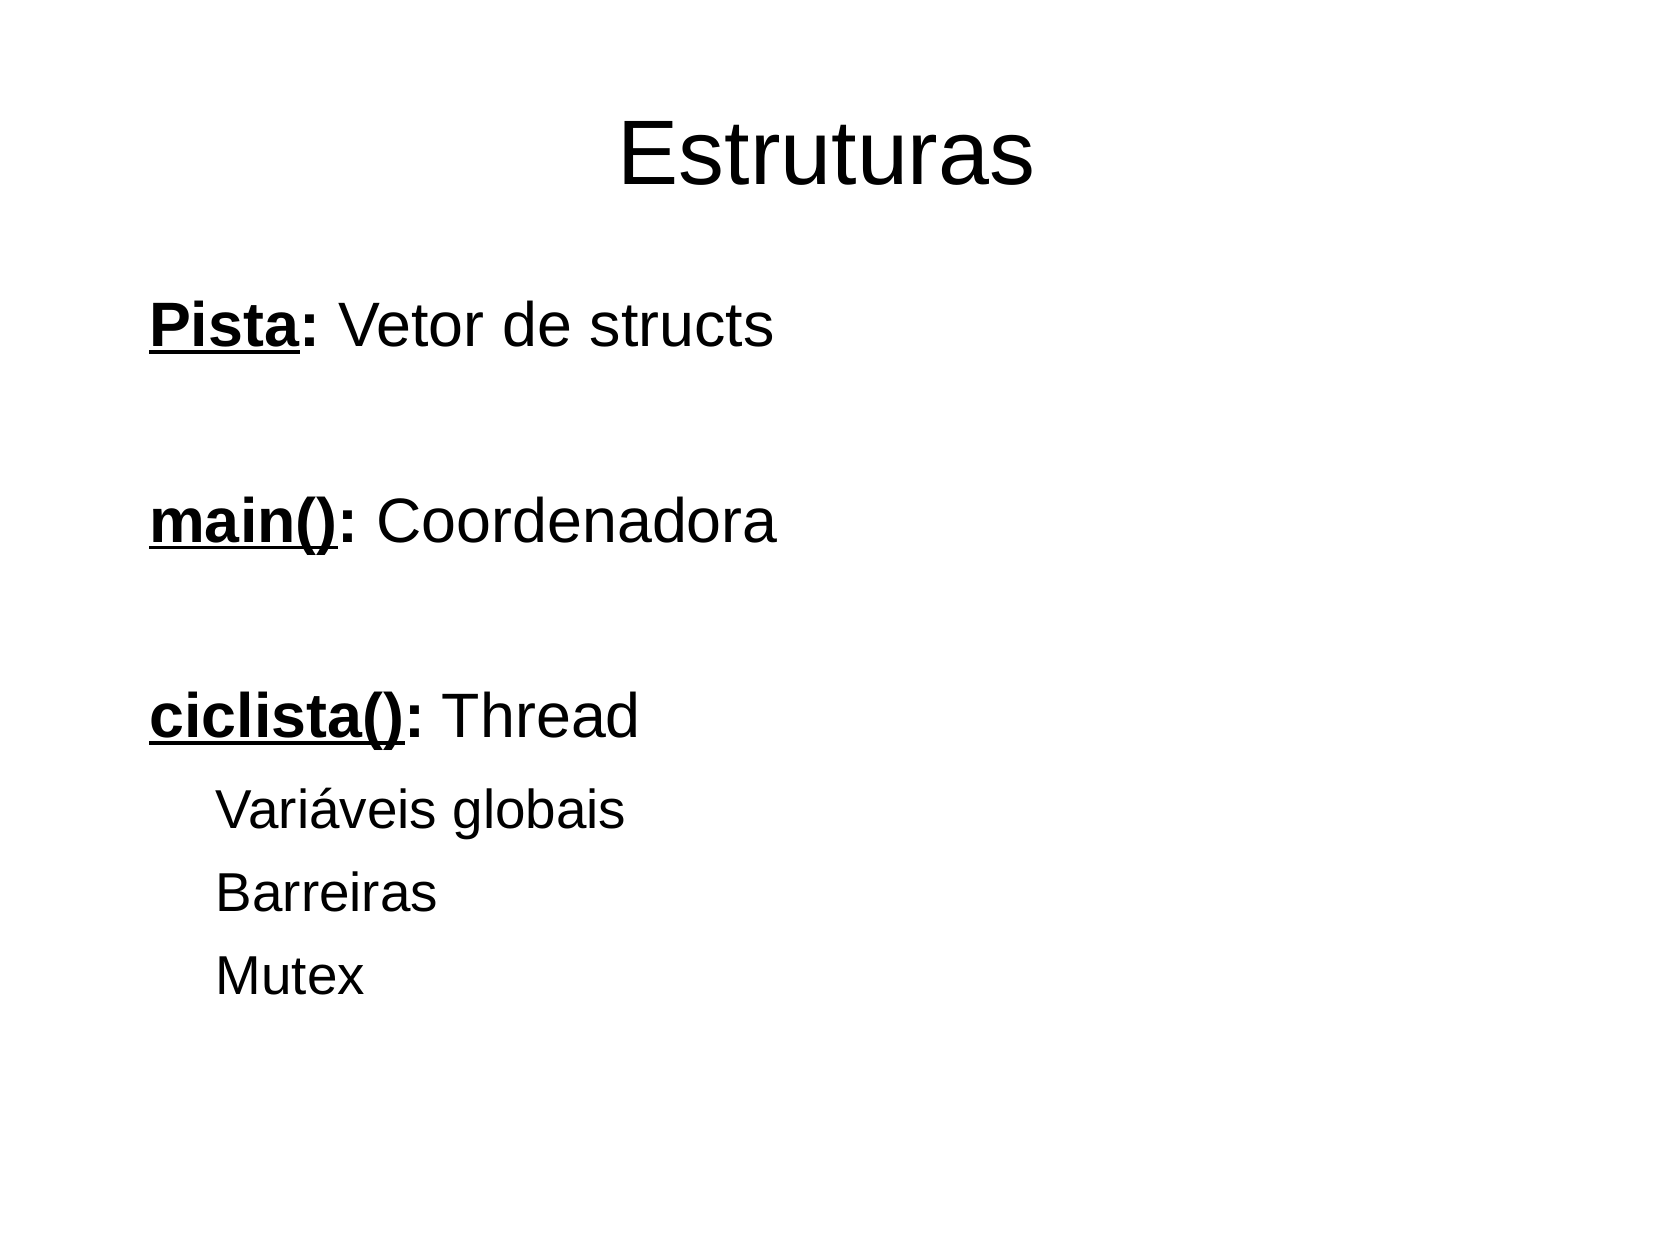

# Estruturas
Pista: Vetor de structs
main(): Coordenadora
ciclista(): Thread
Variáveis globais
Barreiras
Mutex